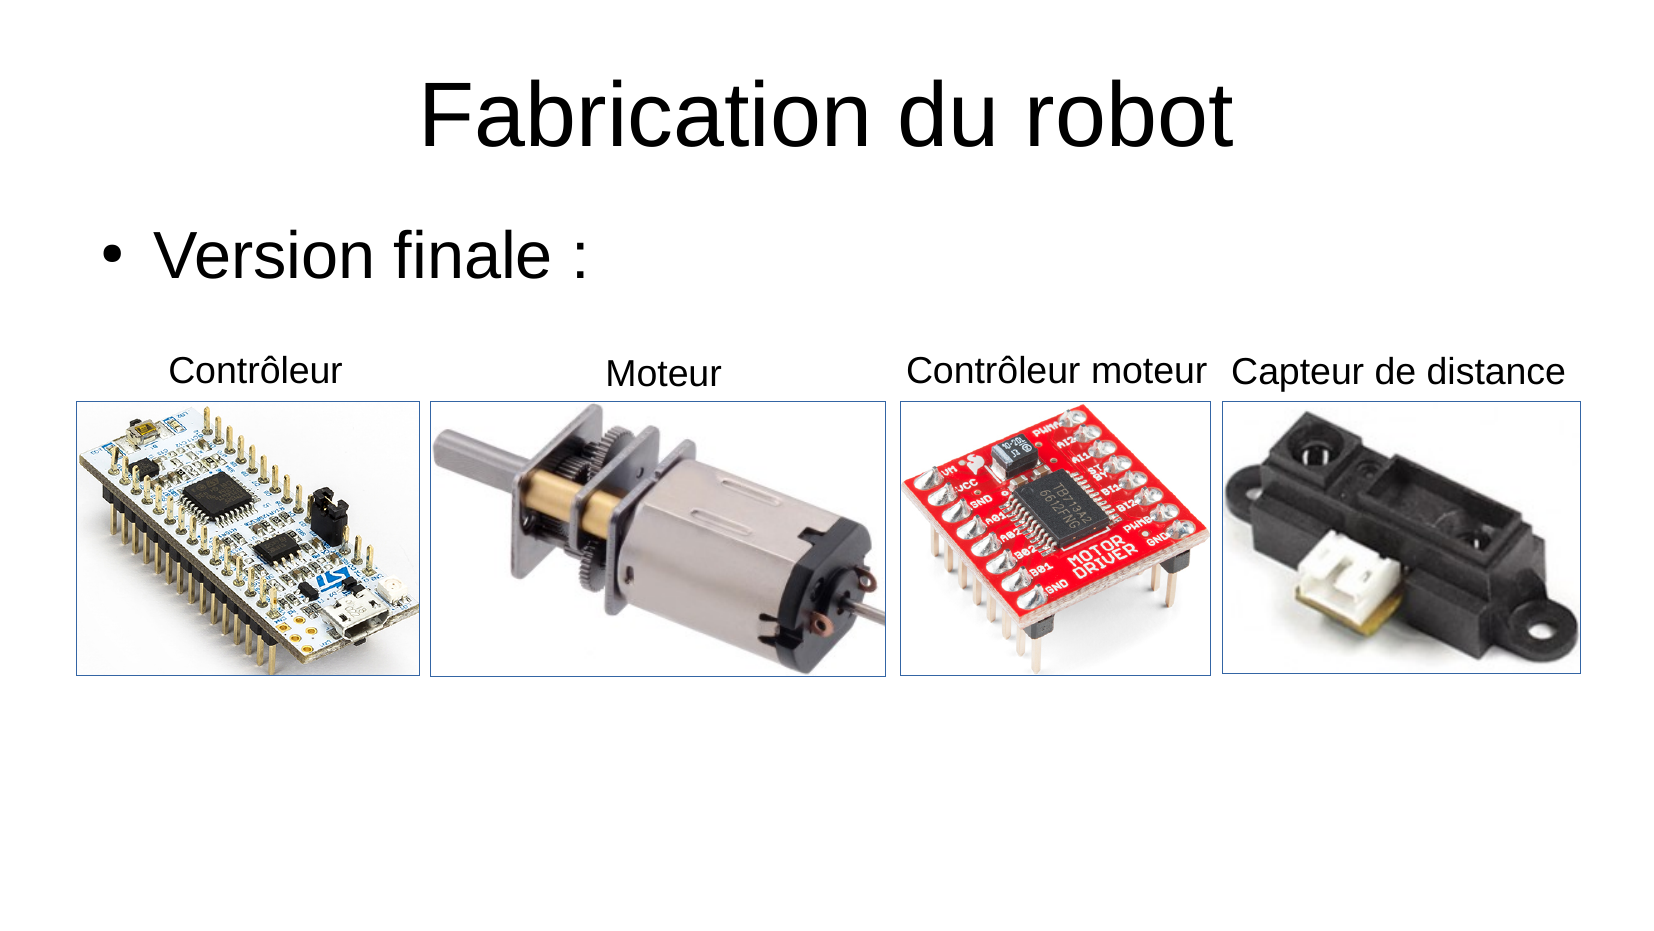

# Fabrication du robot
Version finale :
Contrôleur
Contrôleur moteur
Capteur de distance
Moteur